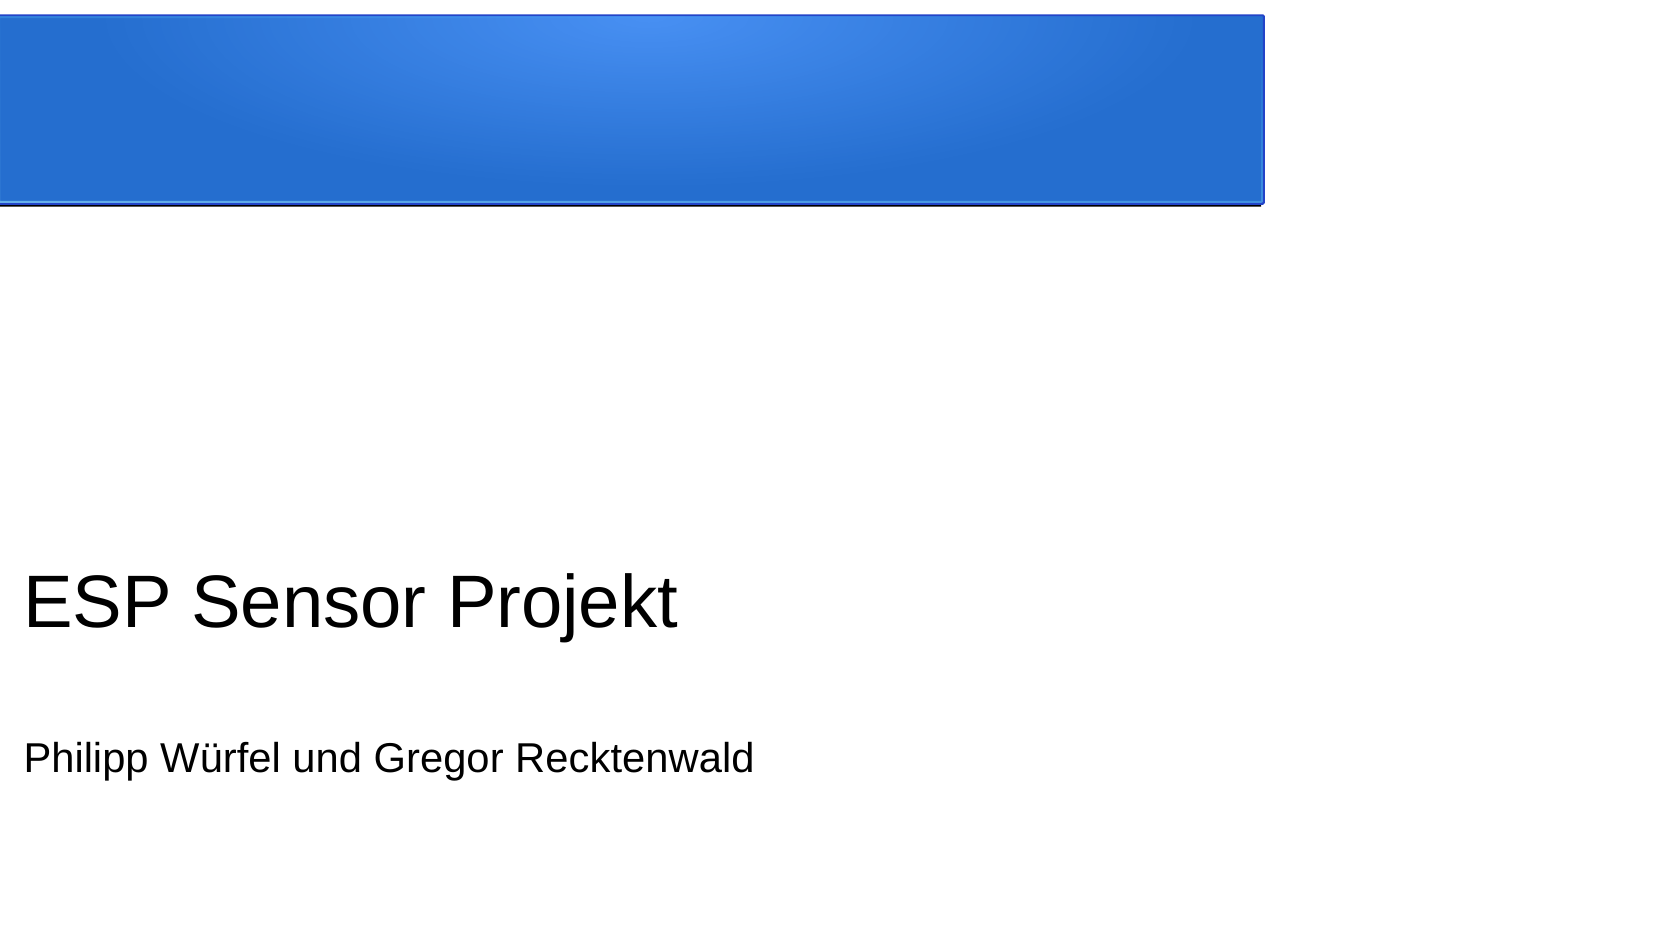

# ESP Sensor Projekt Philipp Würfel und Gregor Recktenwald